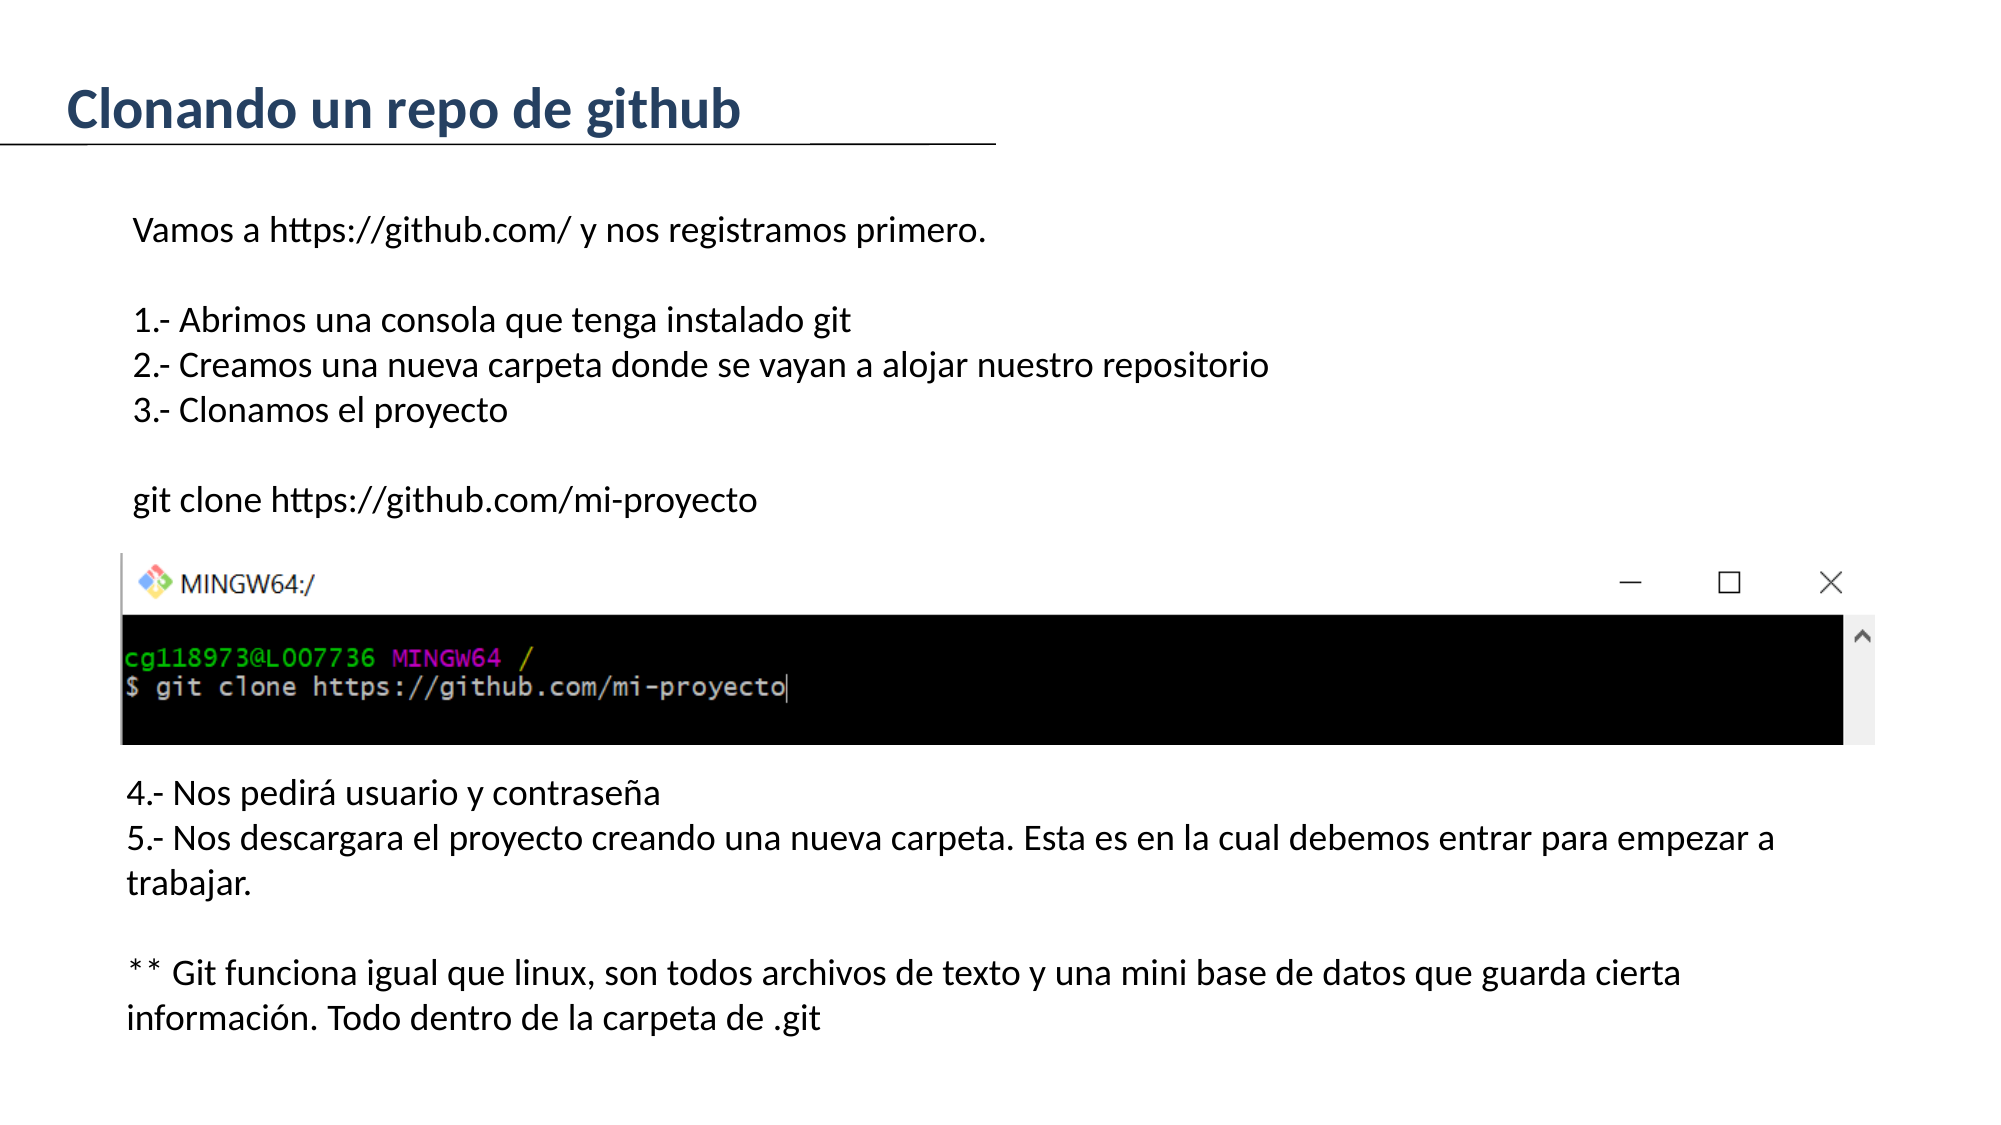

Clonando un repo de github
Vamos a https://github.com/ y nos registramos primero.
1.- Abrimos una consola que tenga instalado git
2.- Creamos una nueva carpeta donde se vayan a alojar nuestro repositorio
3.- Clonamos el proyecto
git clone https://github.com/mi-proyecto
4.- Nos pedirá usuario y contraseña
5.- Nos descargara el proyecto creando una nueva carpeta. Esta es en la cual debemos entrar para empezar a trabajar.
** Git funciona igual que linux, son todos archivos de texto y una mini base de datos que guarda cierta información. Todo dentro de la carpeta de .git